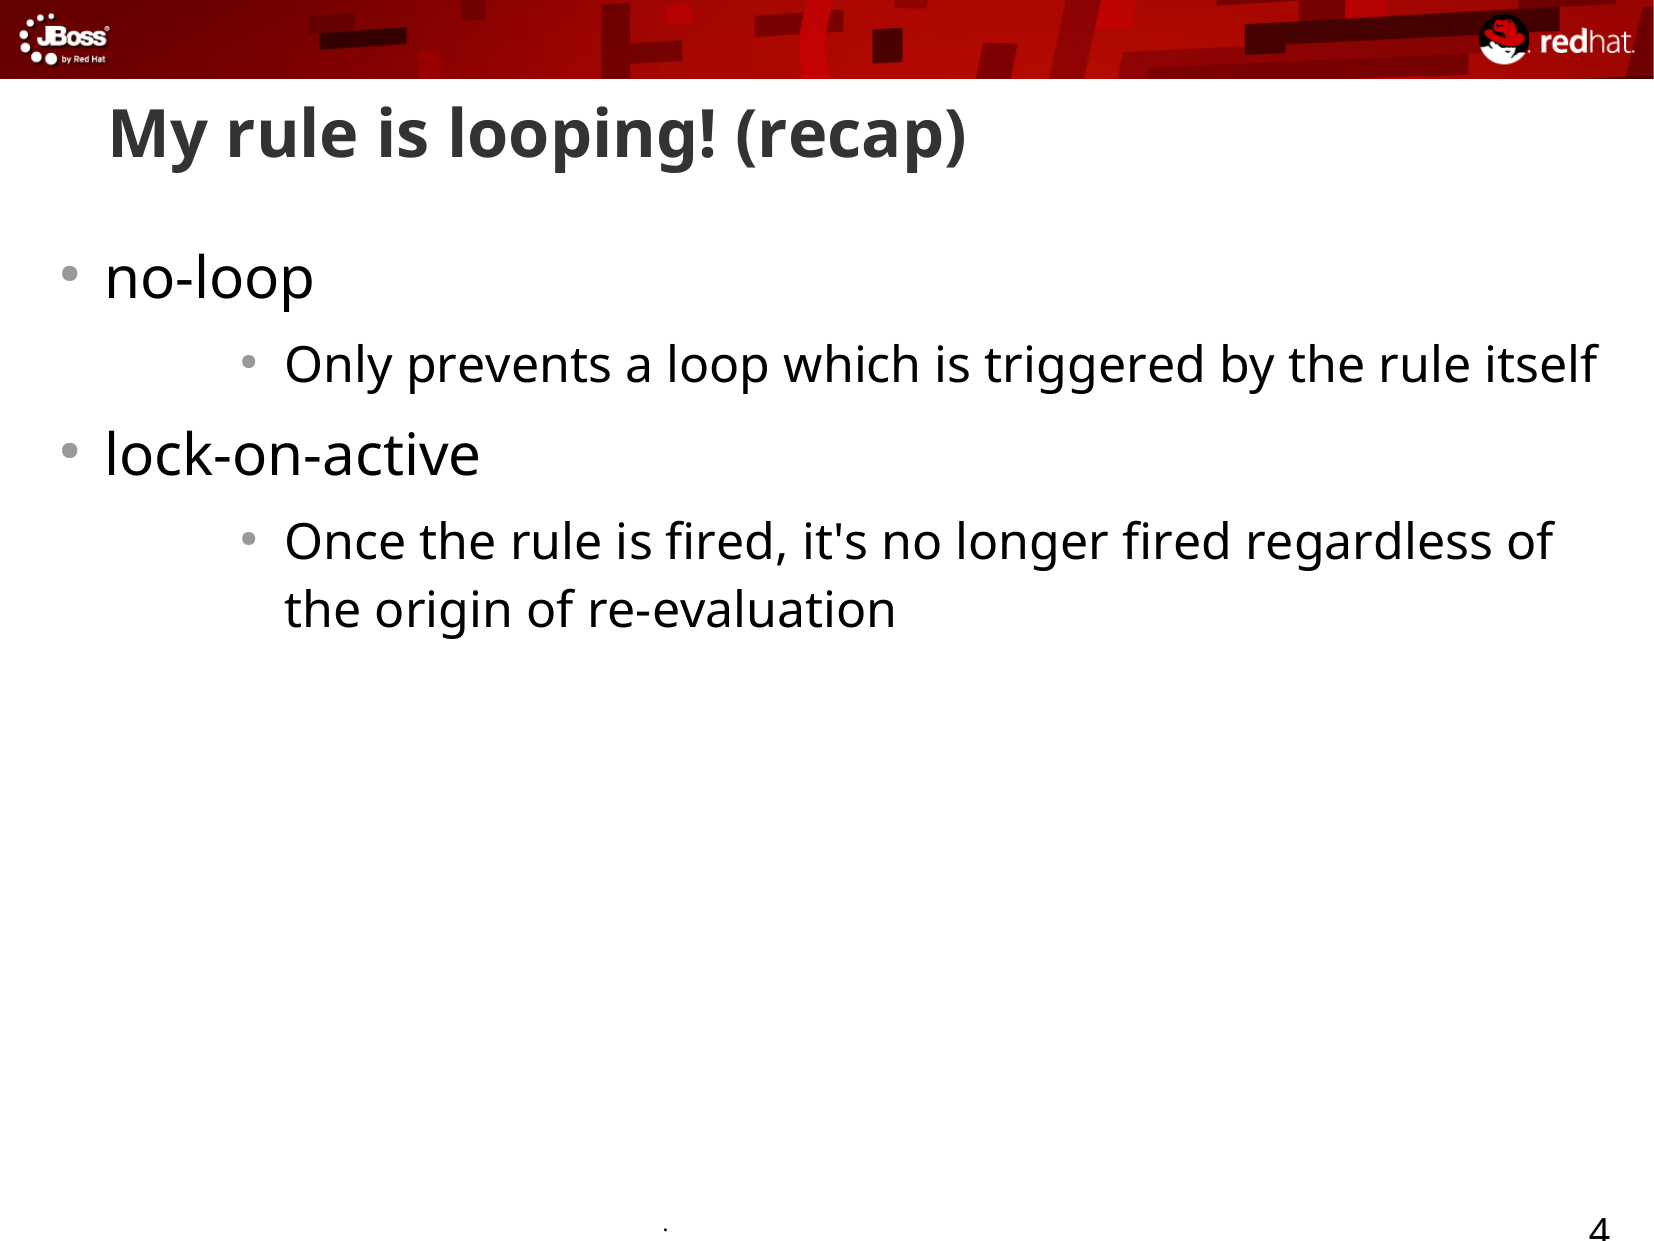

# My rule is looping! (recap)
no-loop
Only prevents a loop which is triggered by the rule itself
lock-on-active
Once the rule is fired, it's no longer fired regardless of the origin of re-evaluation